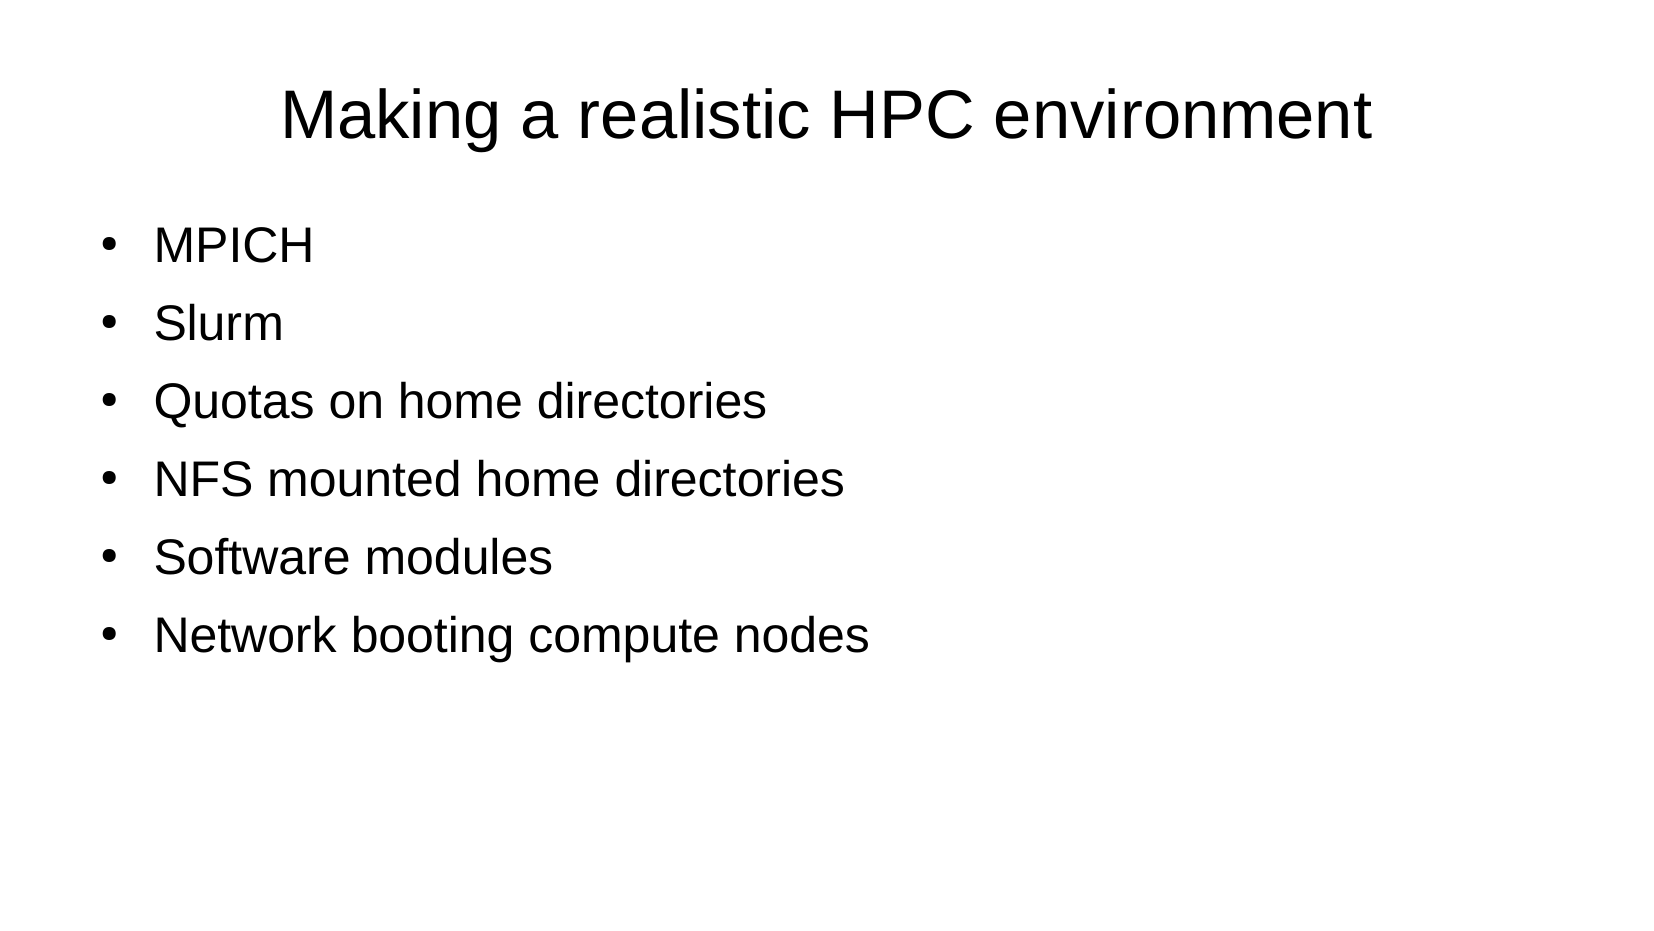

# Making a realistic HPC environment
MPICH
Slurm
Quotas on home directories
NFS mounted home directories
Software modules
Network booting compute nodes